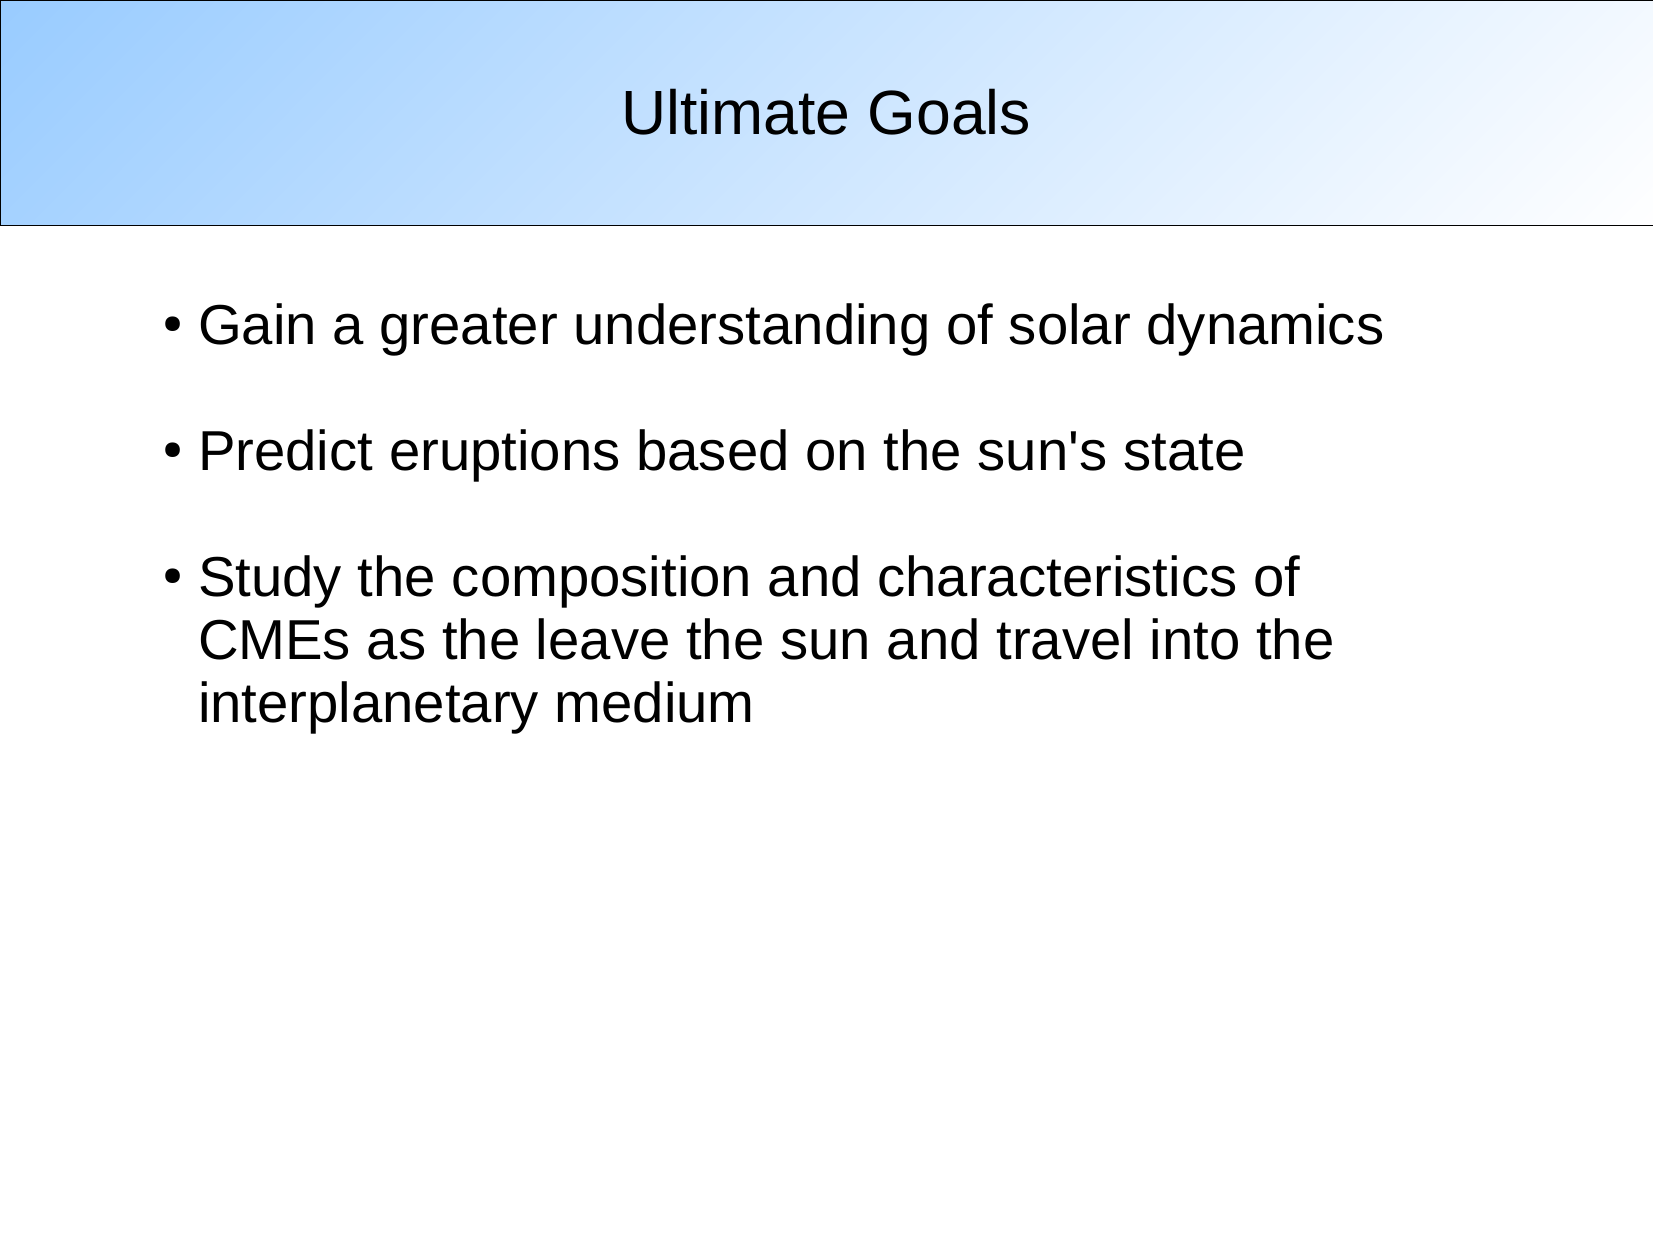

Ultimate Goals
Gain a greater understanding of solar dynamics
Predict eruptions based on the sun's state
Study the composition and characteristics of CMEs as the leave the sun and travel into the interplanetary medium